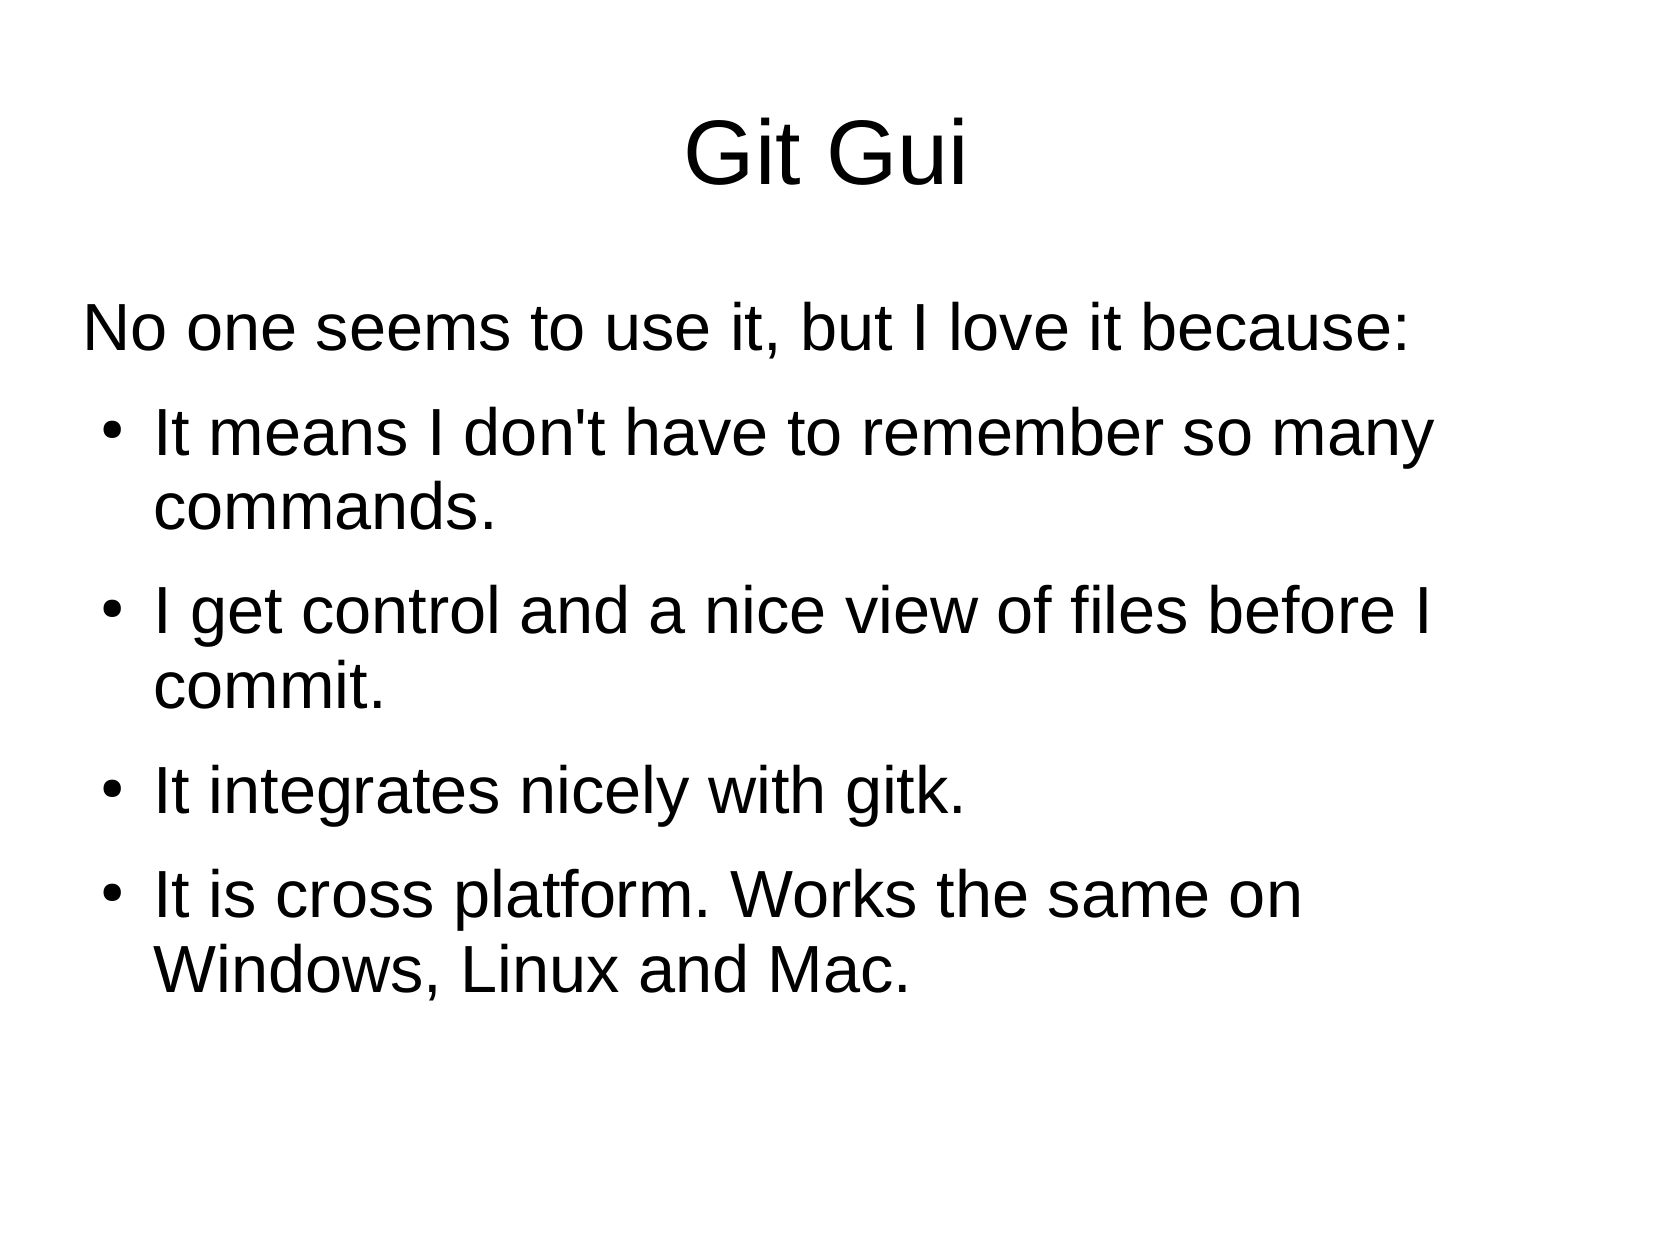

# Git Gui
No one seems to use it, but I love it because:
It means I don't have to remember so many commands.
I get control and a nice view of files before I commit.
It integrates nicely with gitk.
It is cross platform. Works the same on Windows, Linux and Mac.